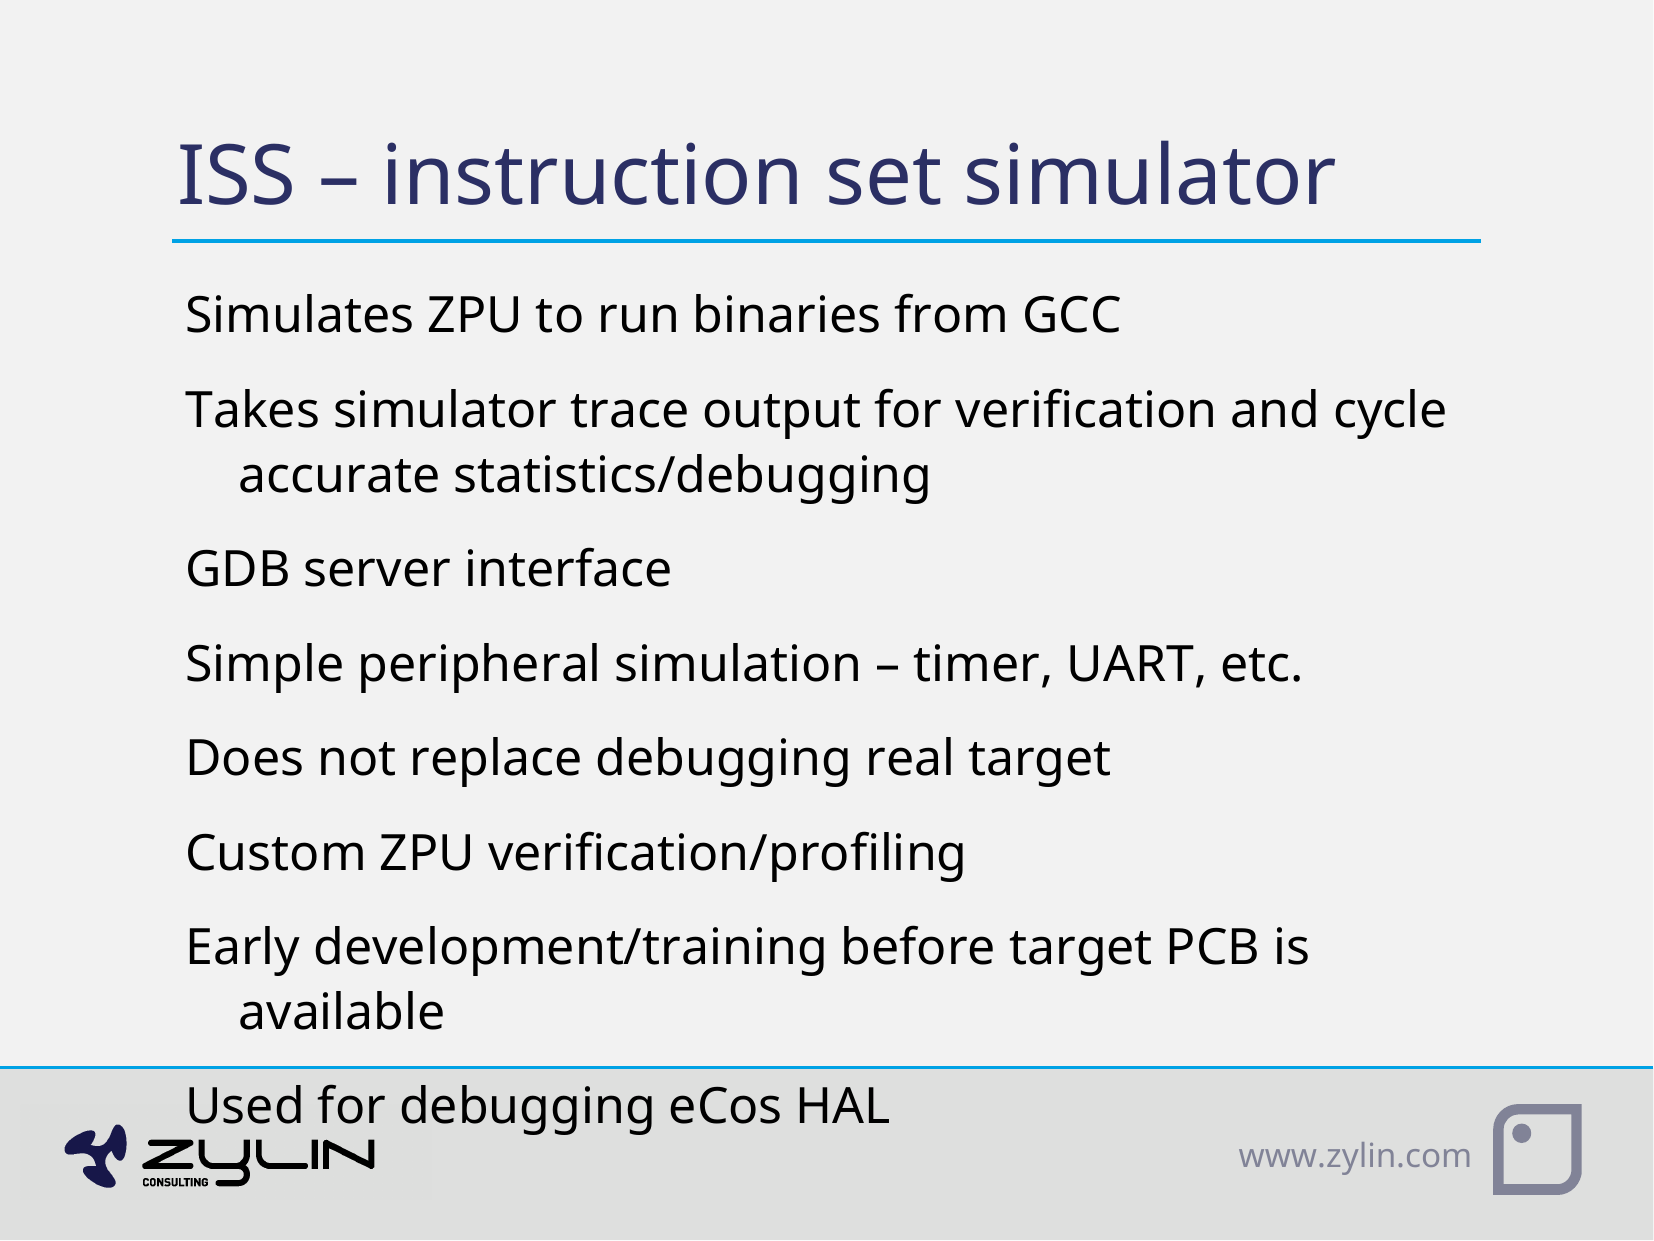

# ISS – instruction set simulator
Simulates ZPU to run binaries from GCC
Takes simulator trace output for verification and cycle accurate statistics/debugging
GDB server interface
Simple peripheral simulation – timer, UART, etc.
Does not replace debugging real target
Custom ZPU verification/profiling
Early development/training before target PCB is available
Used for debugging eCos HAL